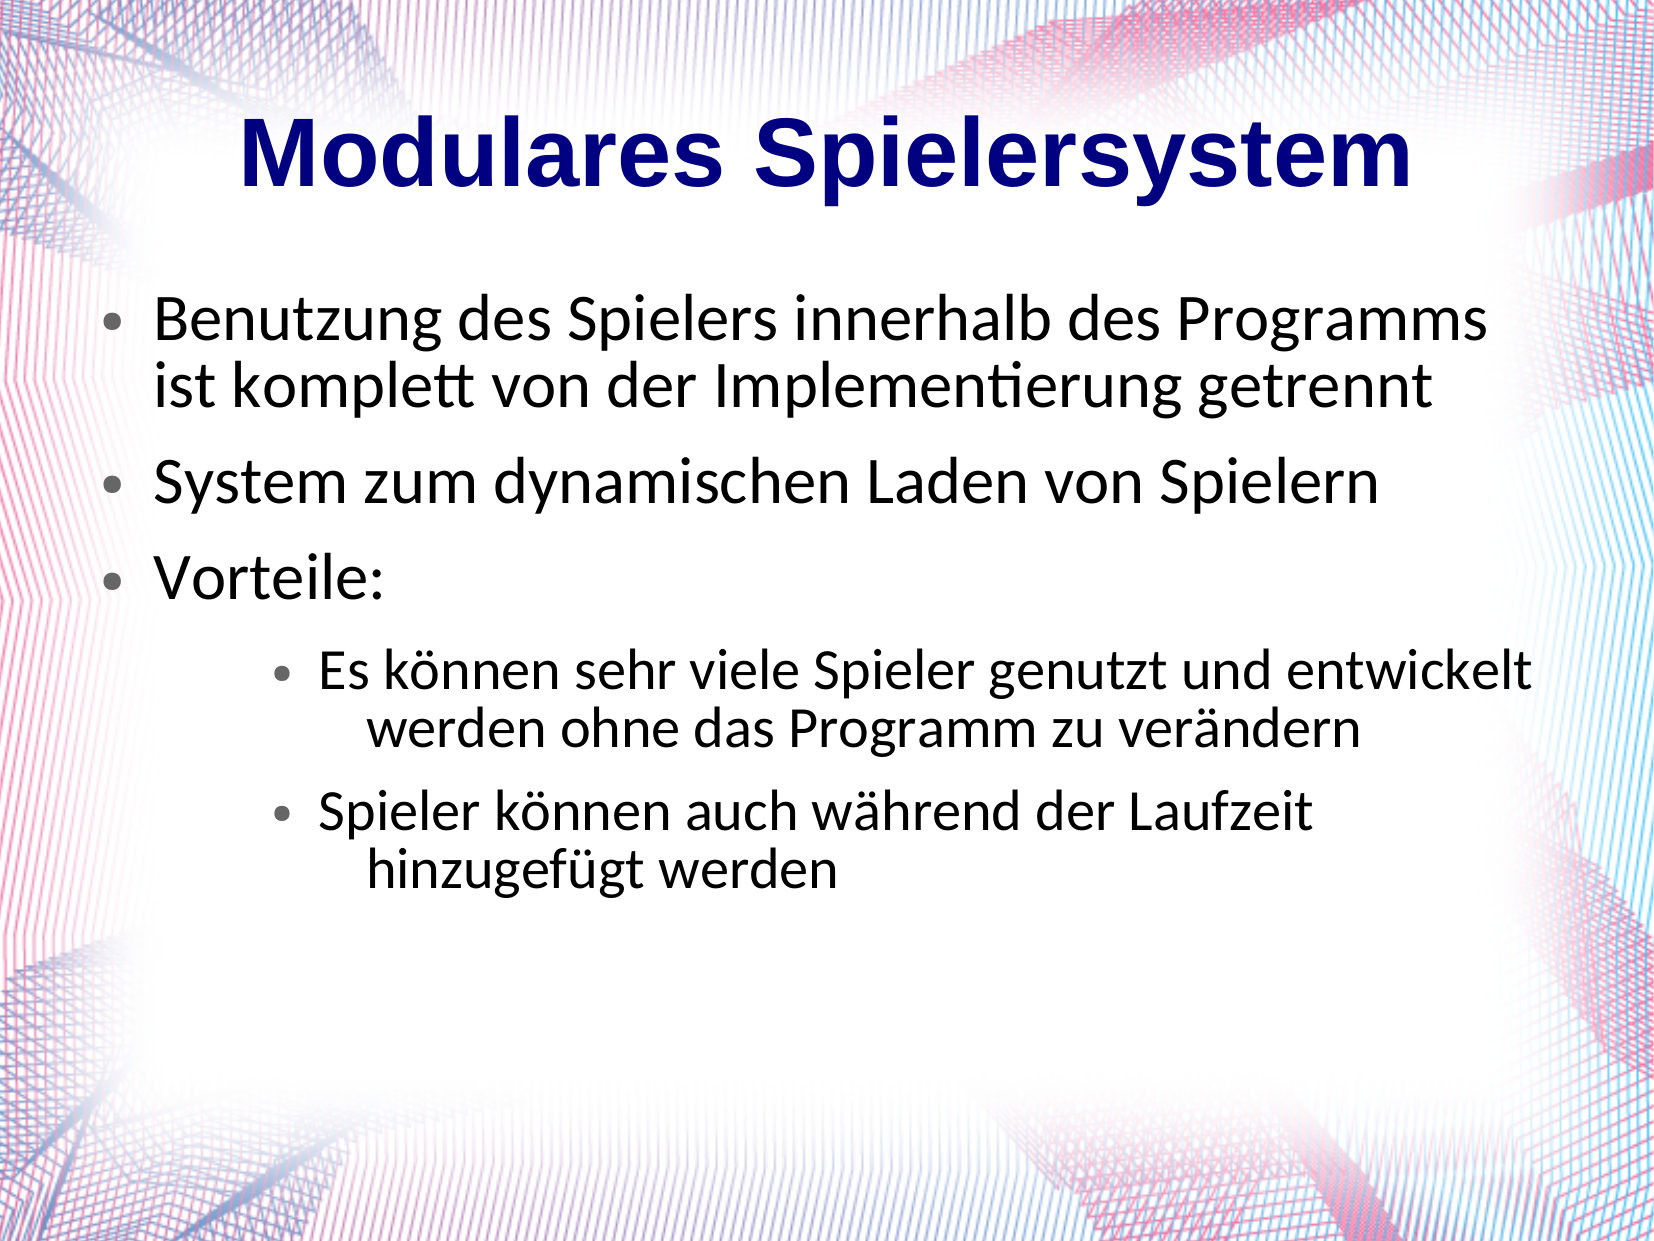

# Modulares Spielersystem
Benutzung des Spielers innerhalb des Programms
ist komplett von der Implementierung getrennt
System zum dynamischen Laden von Spielern
Vorteile:
Es können sehr viele Spieler genutzt und entwickelt werden ohne das Programm zu verändern
Spieler können auch während der Laufzeit hinzugefügt werden